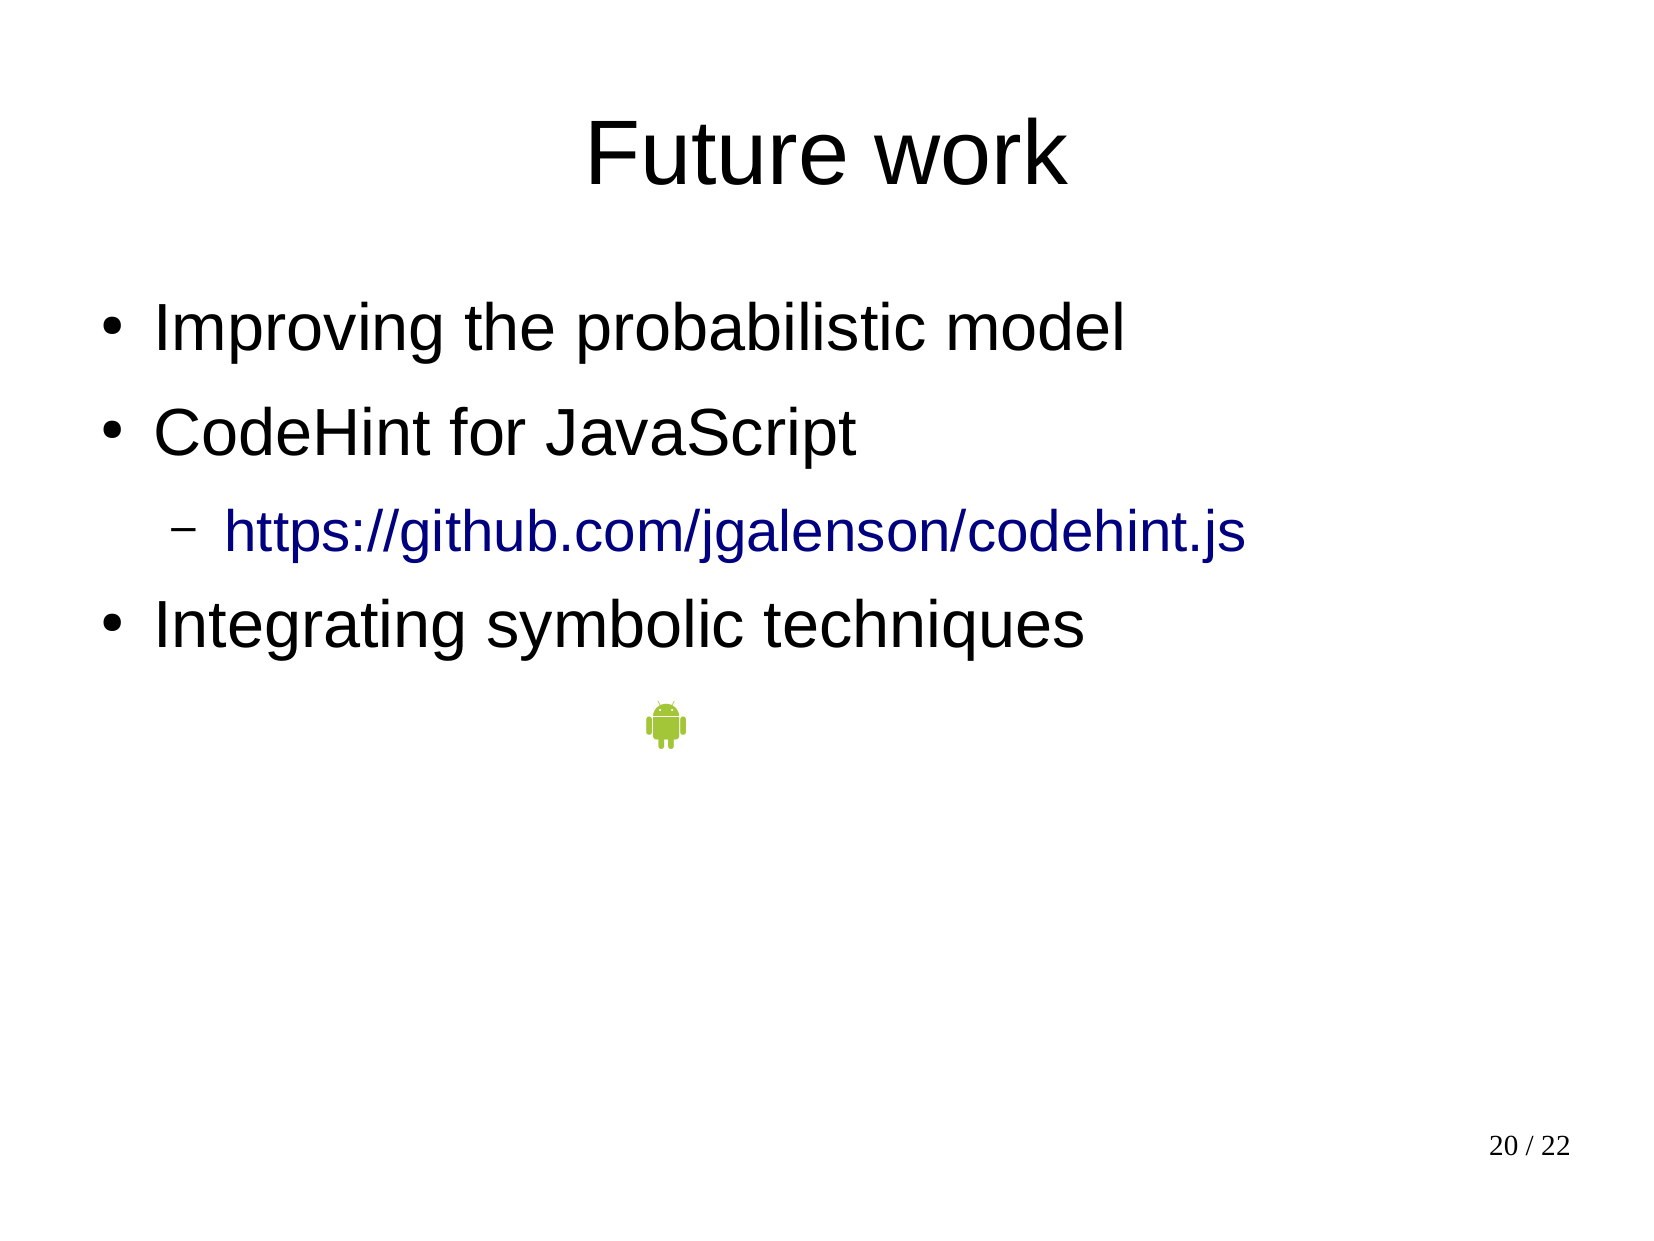

# Future work
Improving the probabilistic model
CodeHint for JavaScript
https://github.com/jgalenson/codehint.js
Integrating symbolic techniques
20